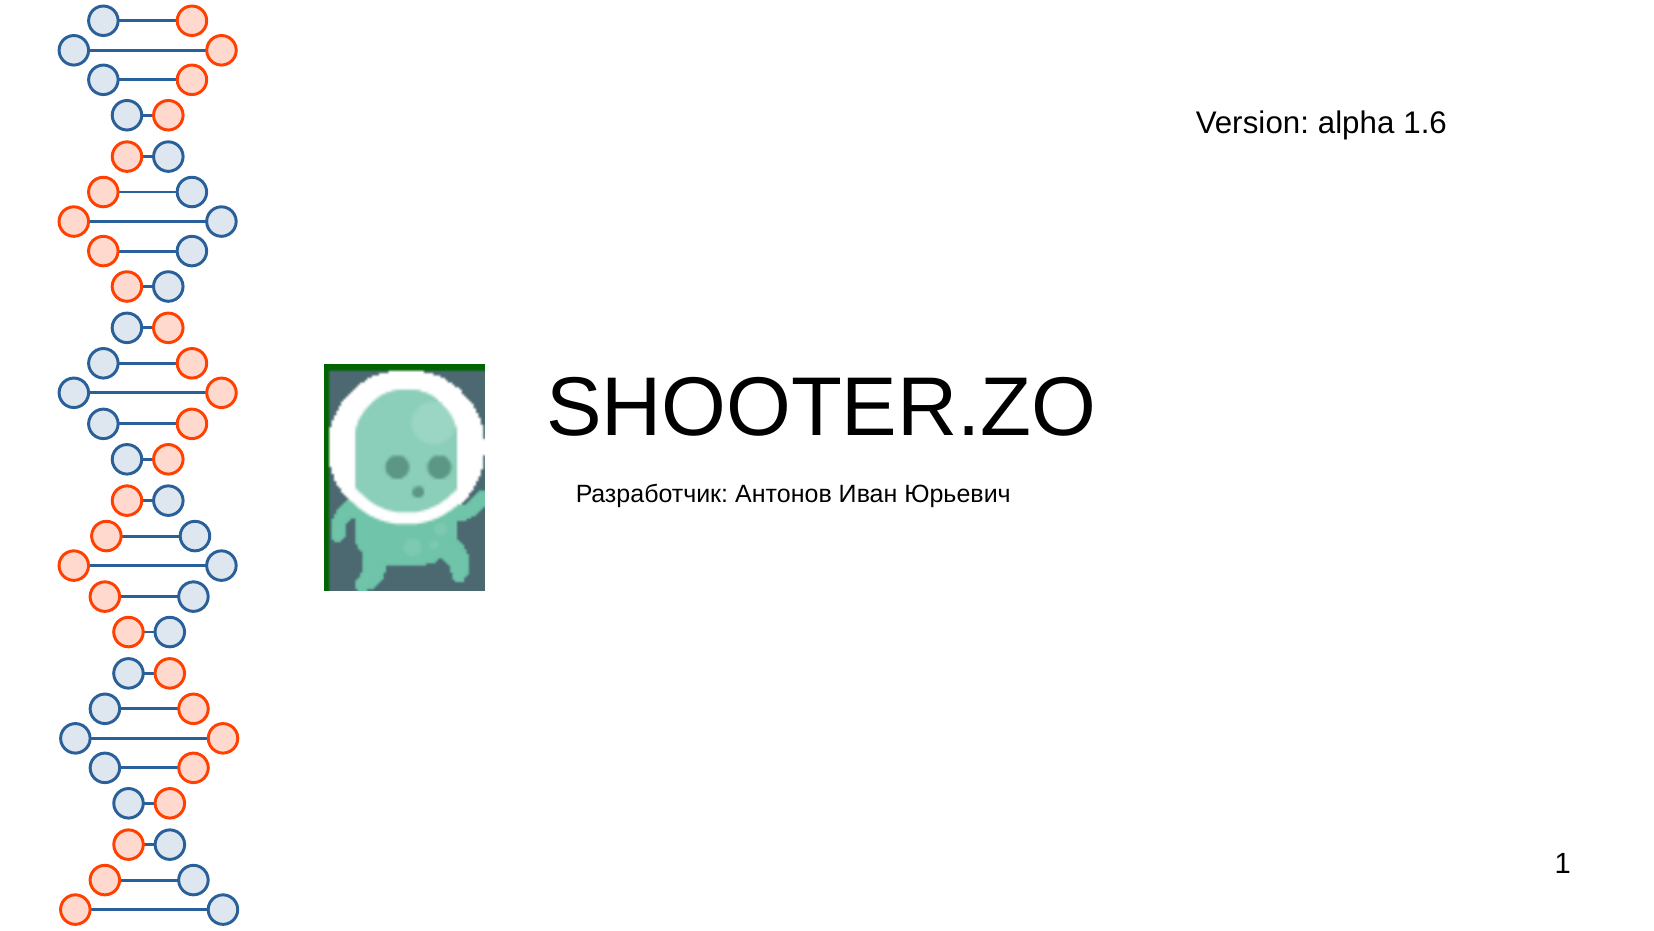

Version: alpha 1.6
SHOOTER.ZO
Разработчик: Антонов Иван Юрьевич
1